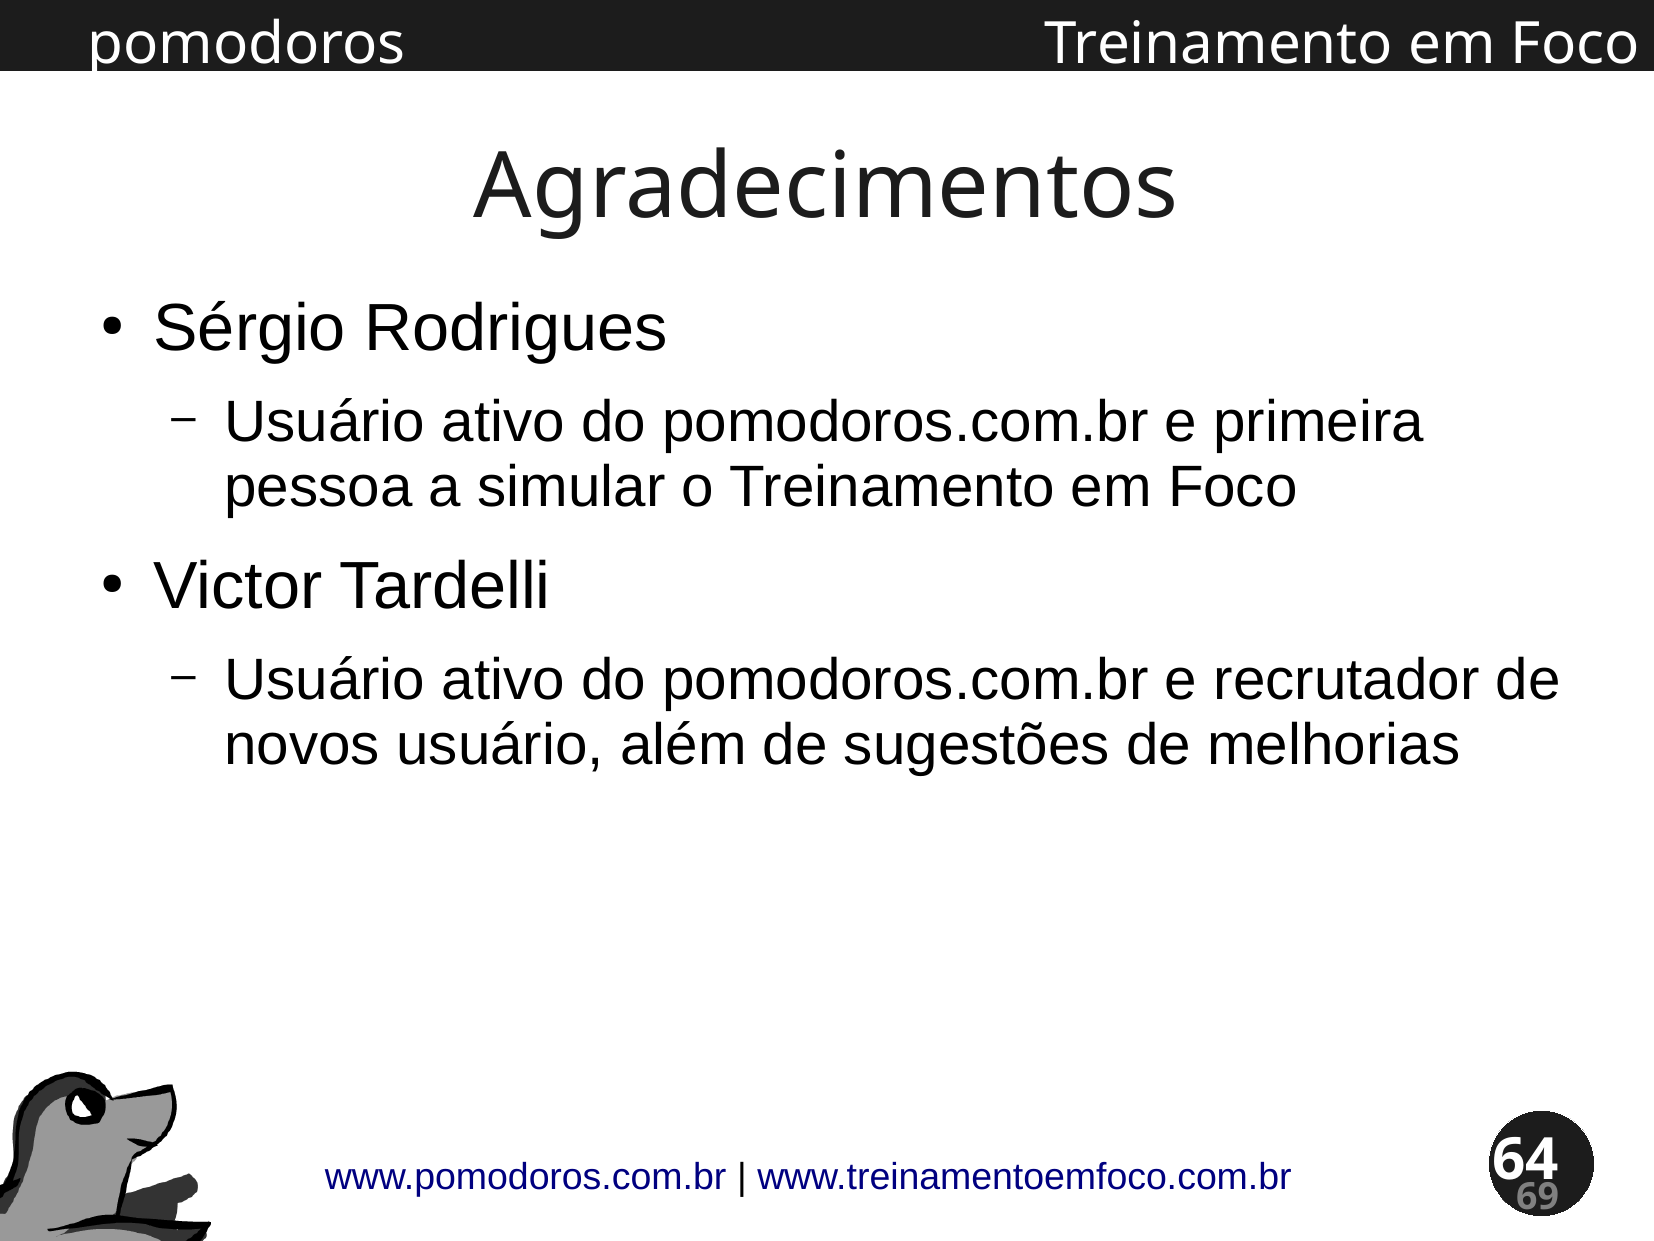

# Agradecimentos
Sérgio Rodrigues
Usuário ativo do pomodoros.com.br e primeira pessoa a simular o Treinamento em Foco
Victor Tardelli
Usuário ativo do pomodoros.com.br e recrutador de novos usuário, além de sugestões de melhorias